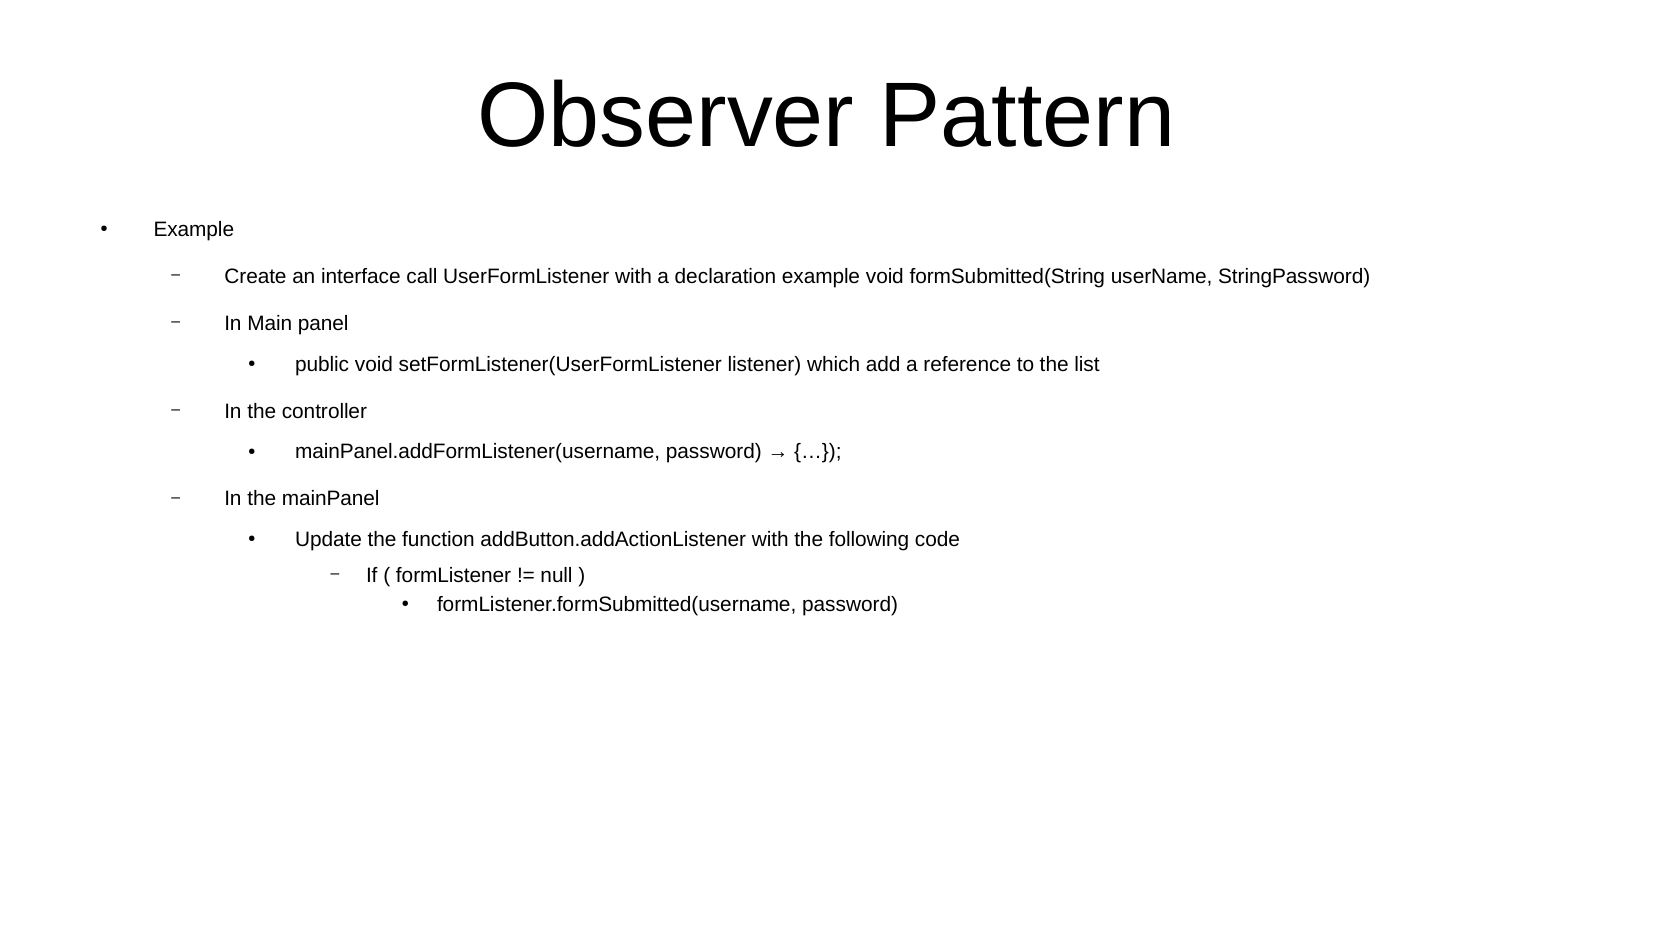

# Observer Pattern
Example
Create an interface call UserFormListener with a declaration example void formSubmitted(String userName, StringPassword)
In Main panel
public void setFormListener(UserFormListener listener) which add a reference to the list
In the controller
mainPanel.addFormListener(username, password) → {…});
In the mainPanel
Update the function addButton.addActionListener with the following code
If ( formListener != null )
formListener.formSubmitted(username, password)